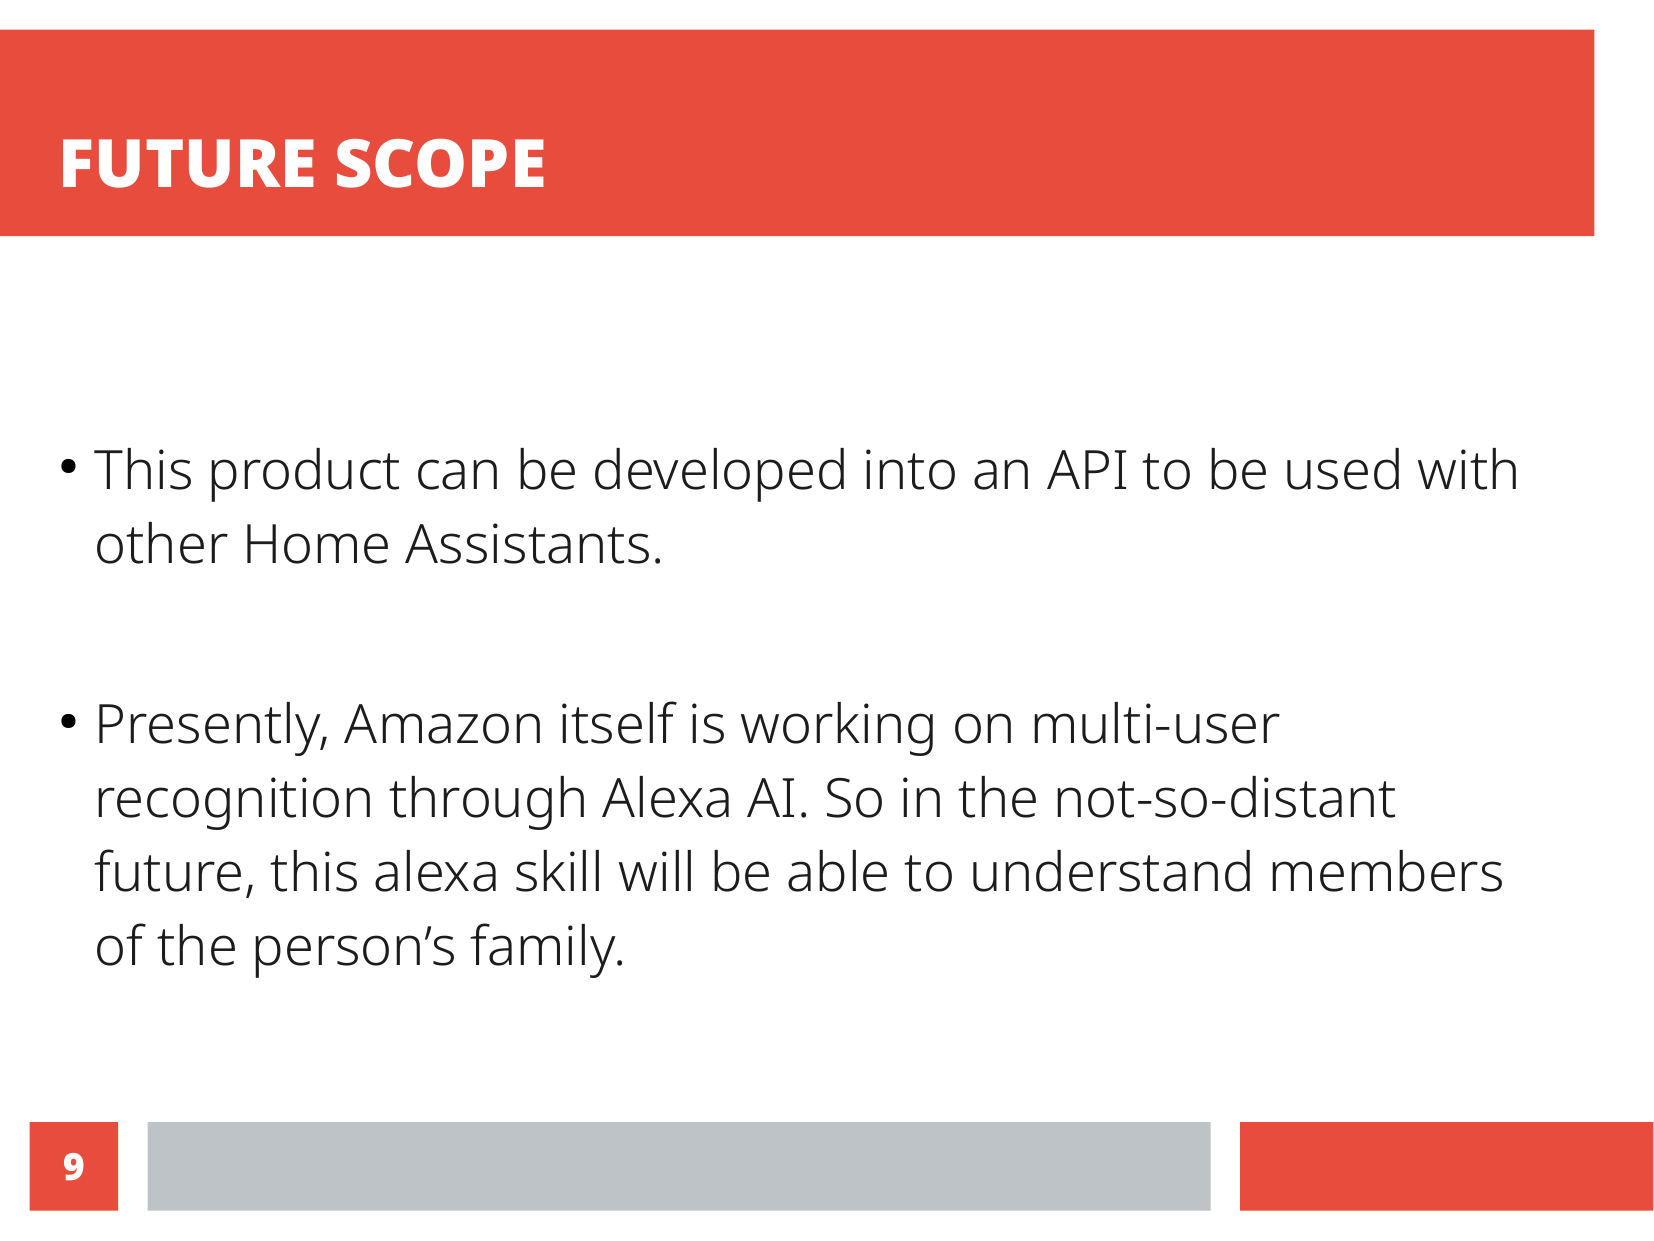

# FUTURE SCOPE
This product can be developed into an API to be used with other Home Assistants.
Presently, Amazon itself is working on multi-user recognition through Alexa AI. So in the not-so-distant future, this alexa skill will be able to understand members of the person’s family.
9